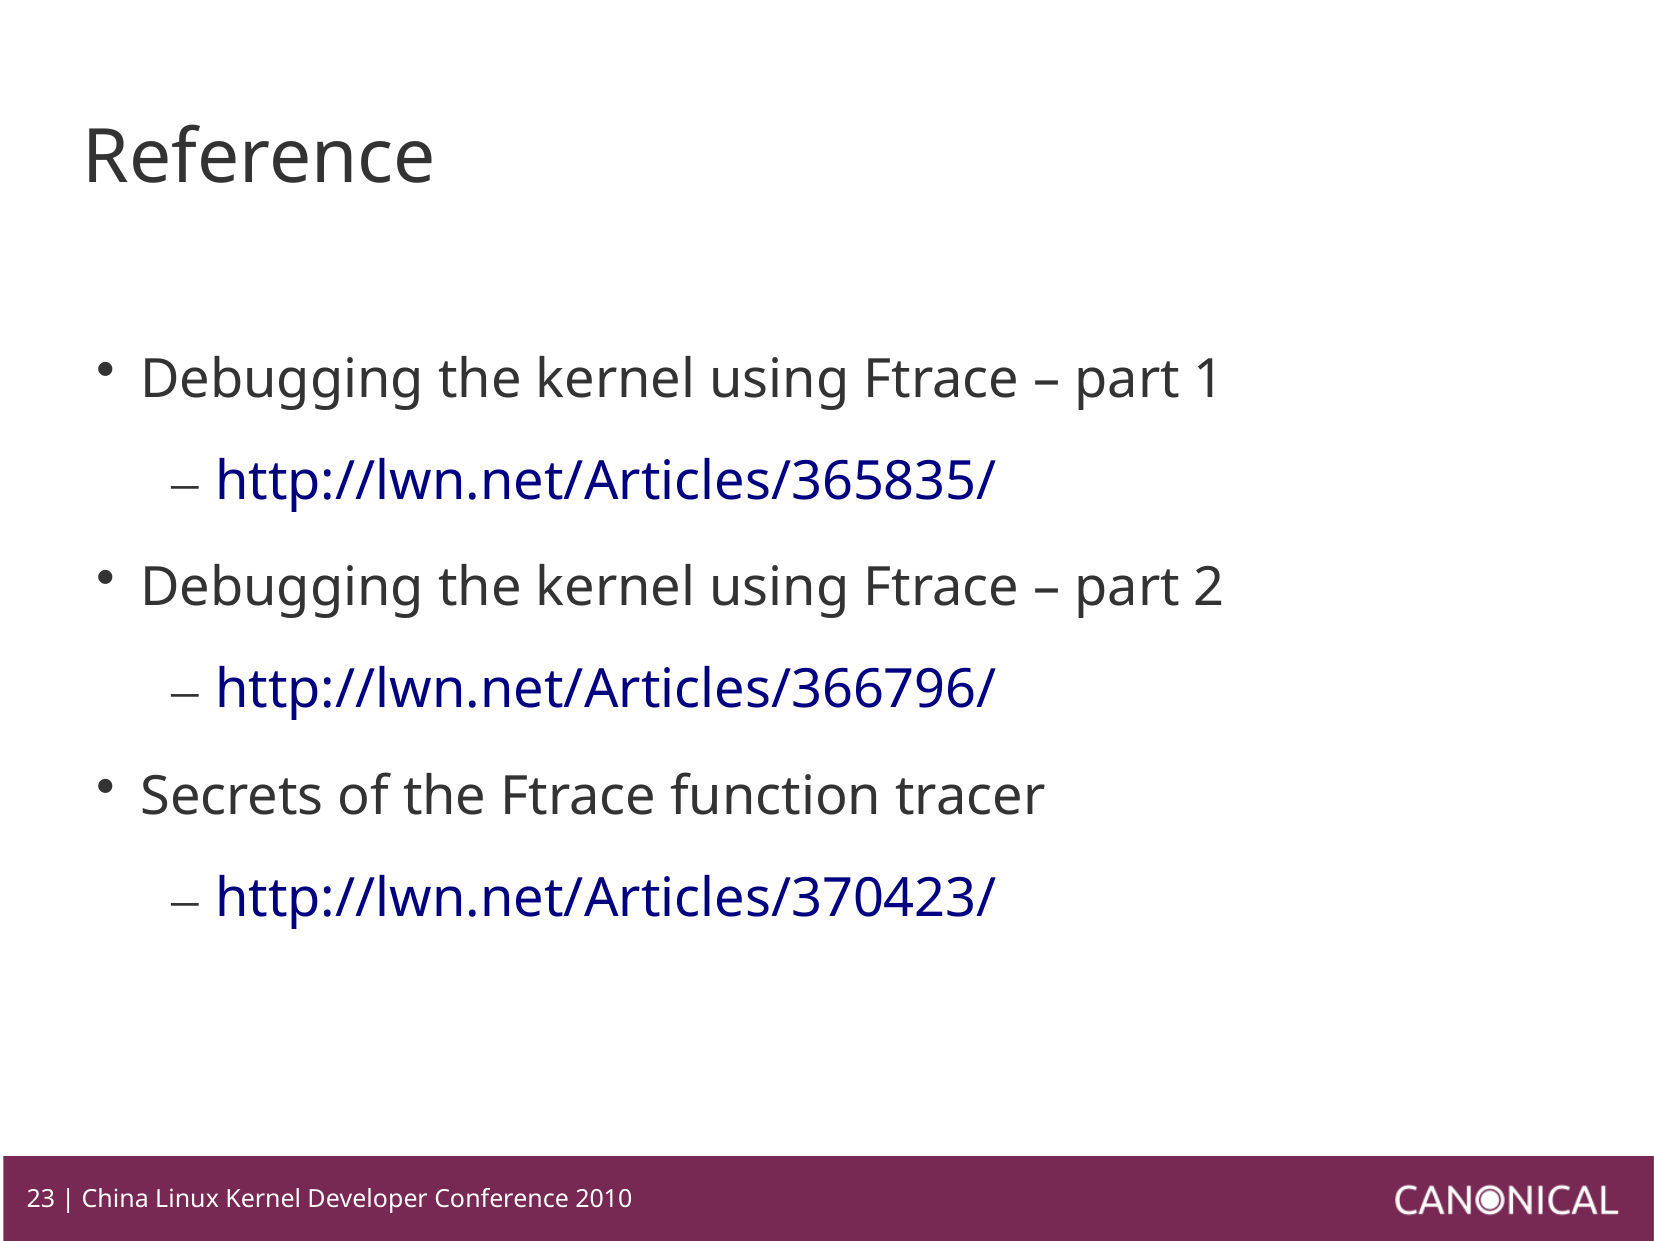

# Reference
Debugging the kernel using Ftrace – part 1
http://lwn.net/Articles/365835/
Debugging the kernel using Ftrace – part 2
http://lwn.net/Articles/366796/
Secrets of the Ftrace function tracer
http://lwn.net/Articles/370423/